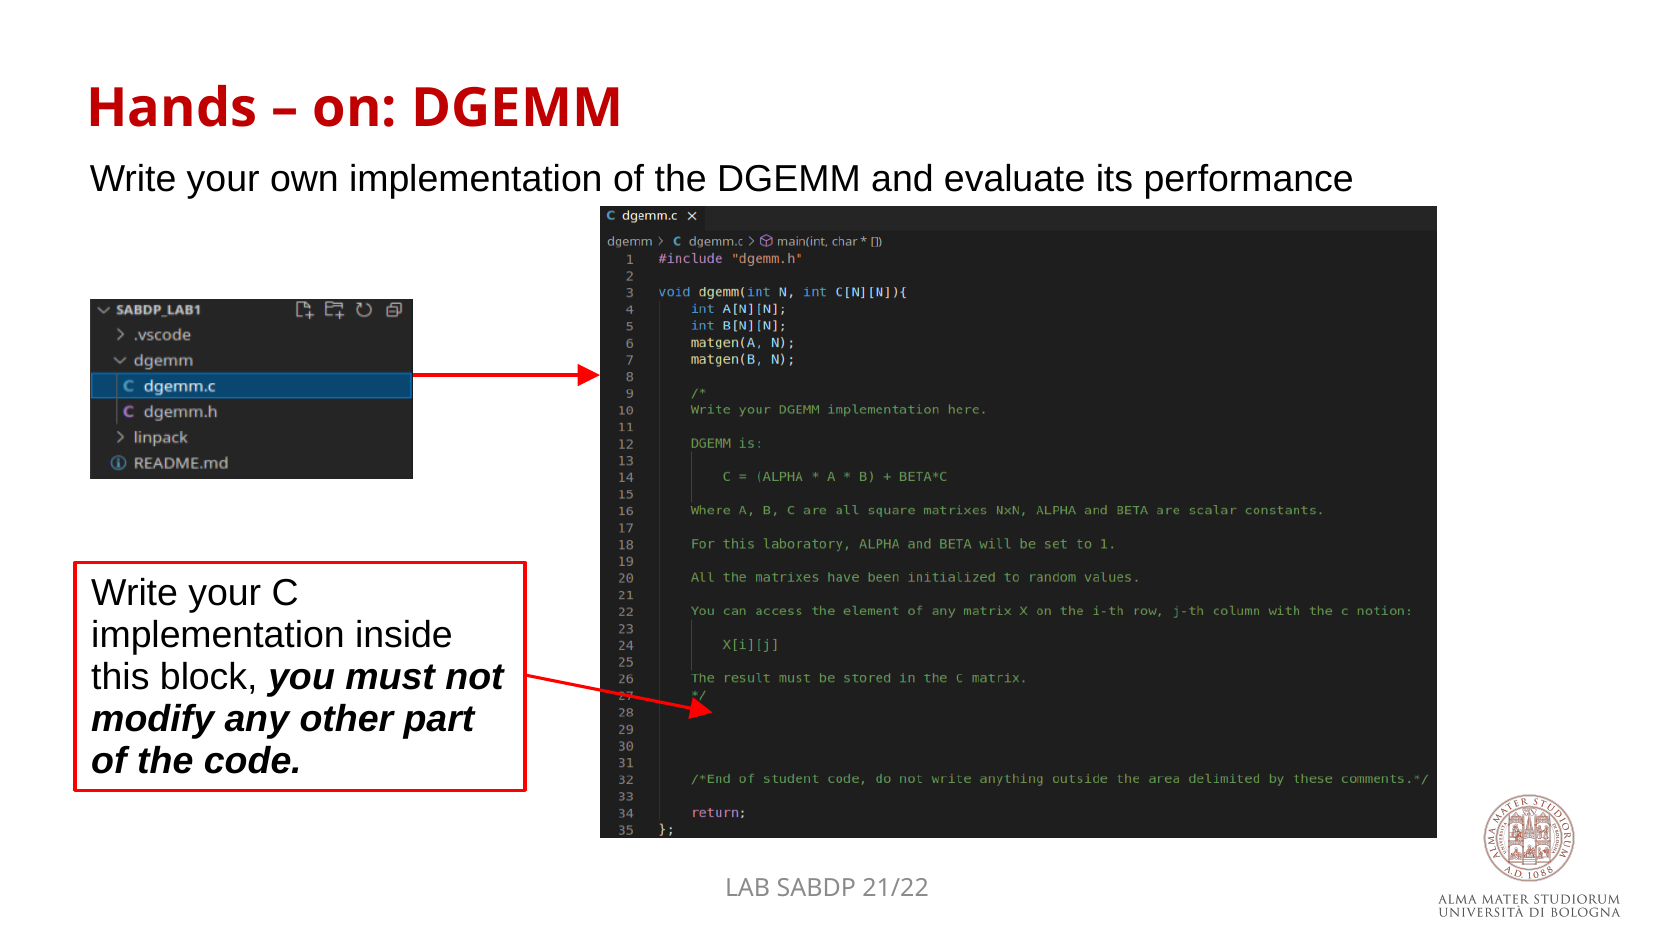

# Hands – on: DGEMM
Write your own implementation of the DGEMM and evaluate its performance
Write your C implementation inside this block, you must not modify any other part of the code.
LAB SABDP 21/22